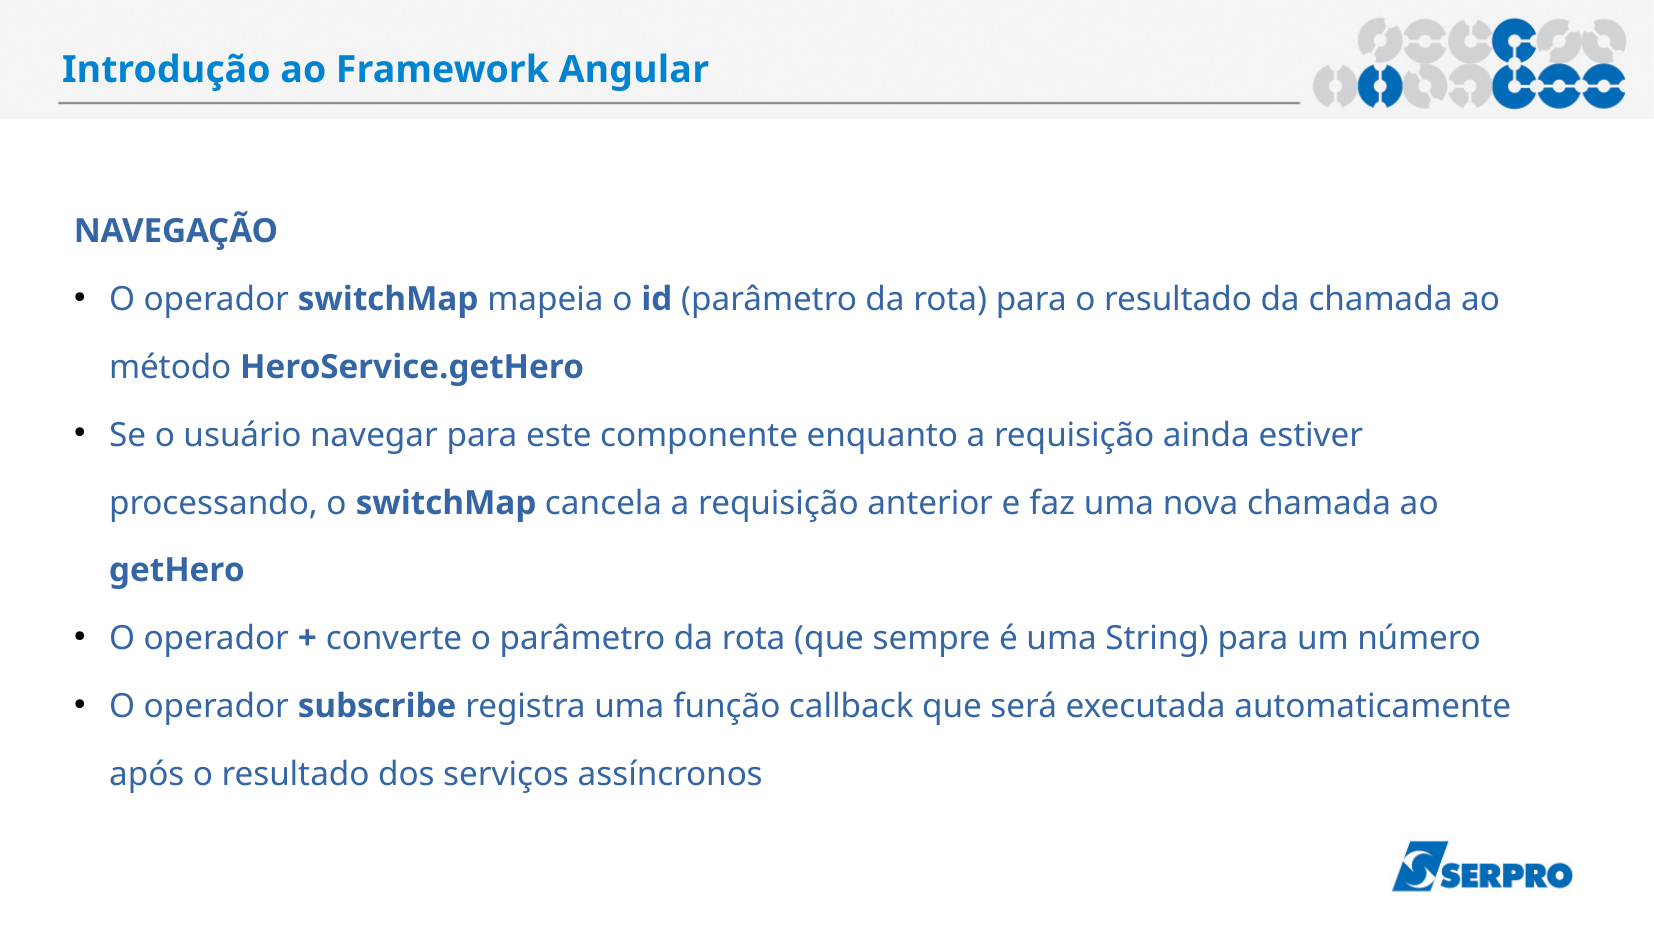

Introdução ao Framework Angular
NAVEGAÇÃO
O operador switchMap mapeia o id (parâmetro da rota) para o resultado da chamada ao método HeroService.getHero
Se o usuário navegar para este componente enquanto a requisição ainda estiver processando, o switchMap cancela a requisição anterior e faz uma nova chamada ao getHero
O operador + converte o parâmetro da rota (que sempre é uma String) para um número
O operador subscribe registra uma função callback que será executada automaticamente após o resultado dos serviços assíncronos